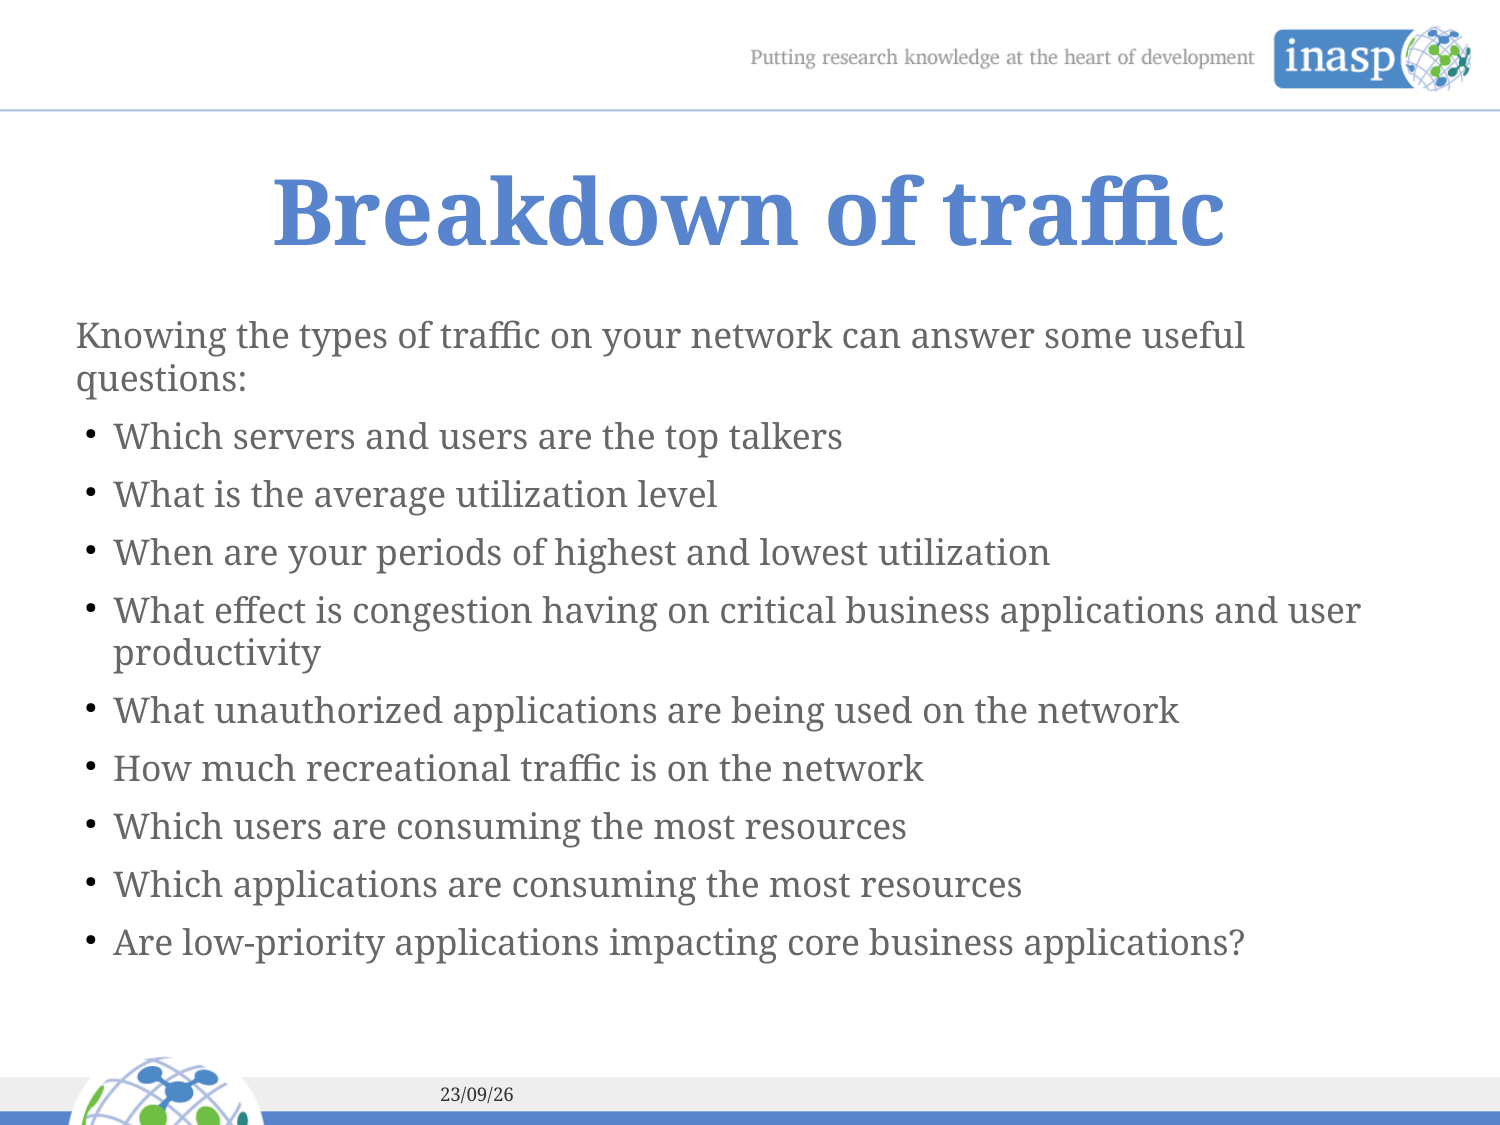

# Breakdown of traffic
Knowing the types of traffic on your network can answer some useful questions:
Which servers and users are the top talkers
What is the average utilization level
When are your periods of highest and lowest utilization
What effect is congestion having on critical business applications and user productivity
What unauthorized applications are being used on the network
How much recreational traffic is on the network
Which users are consuming the most resources
Which applications are consuming the most resources
Are low-priority applications impacting core business applications?